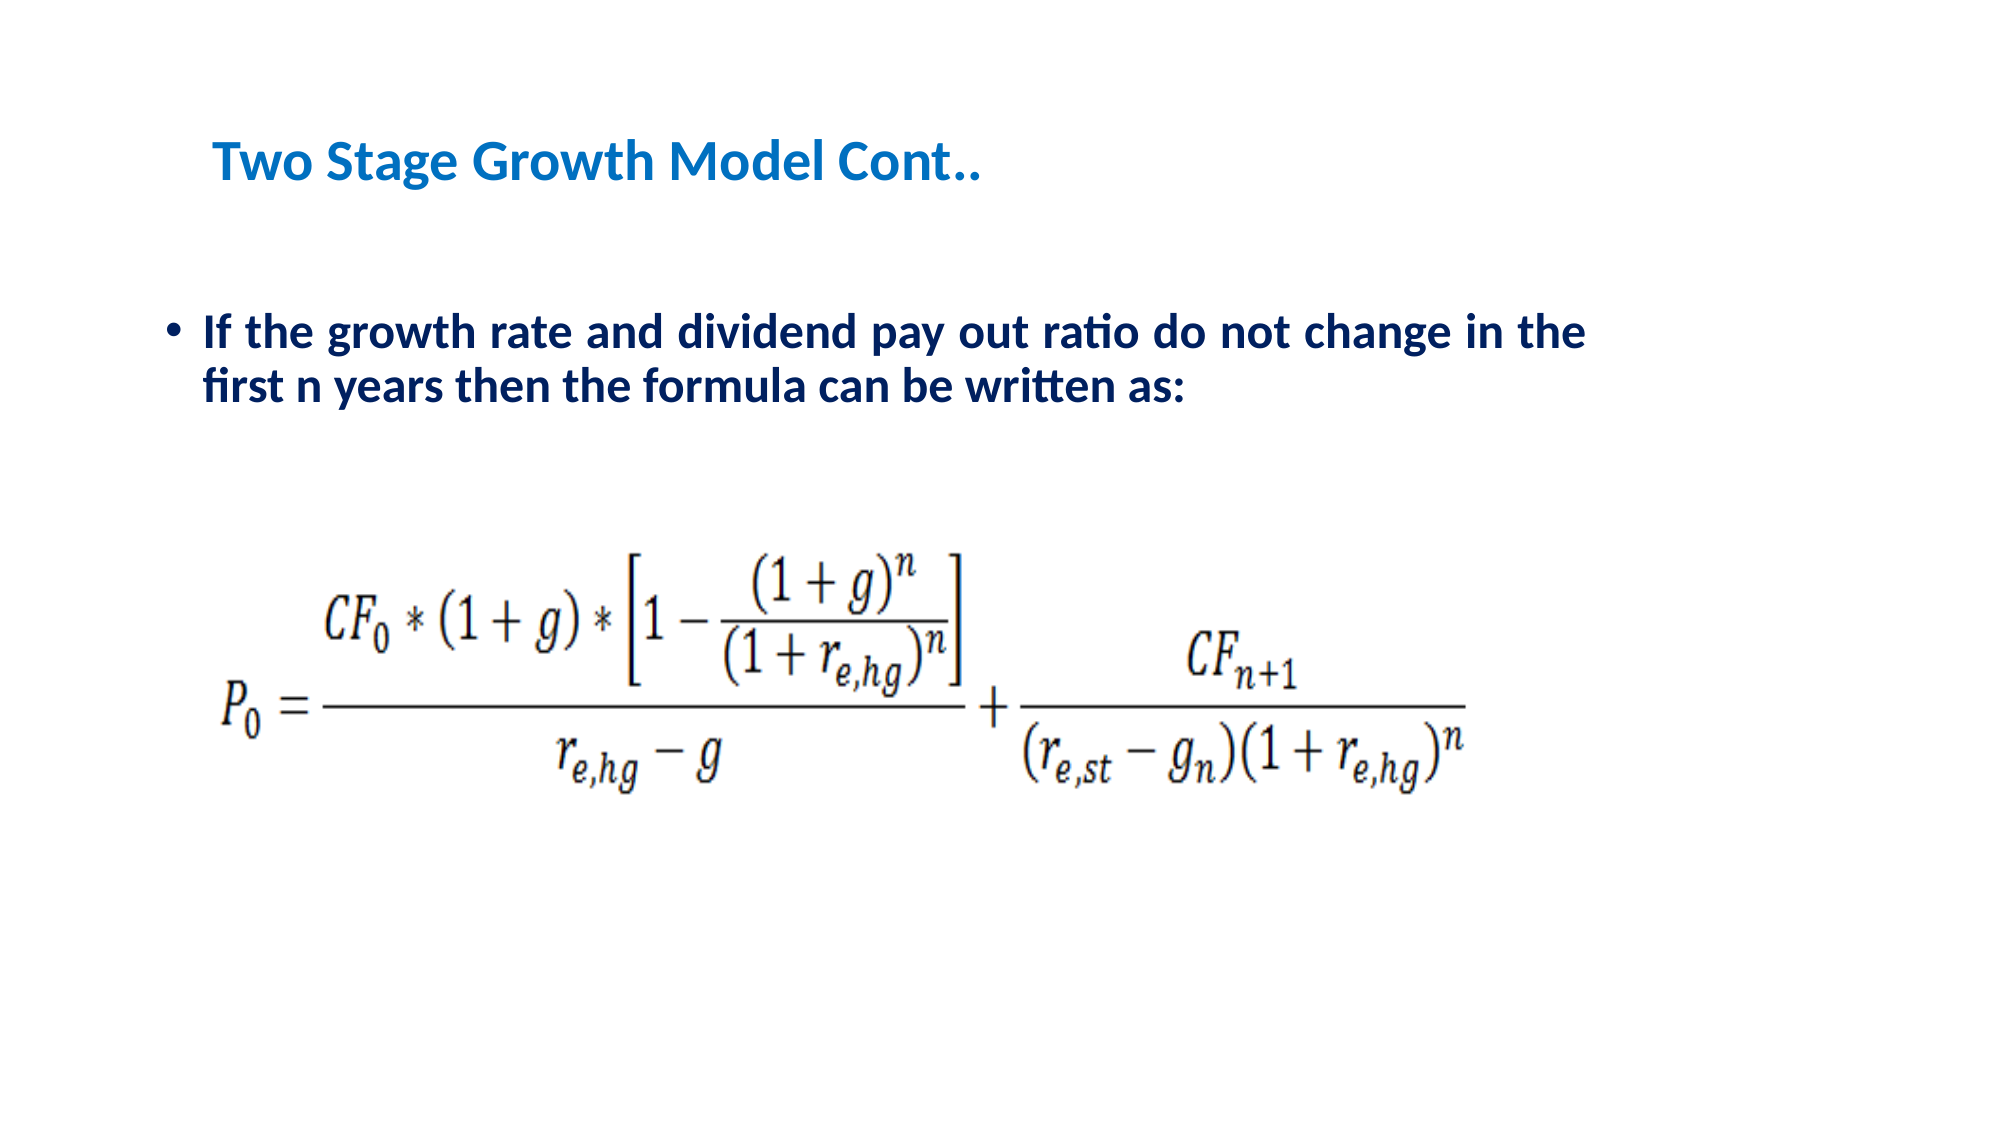

Two Stage Growth Model Cont..
If the growth rate and dividend pay out ratio do not change in the first n years then the formula can be written as: